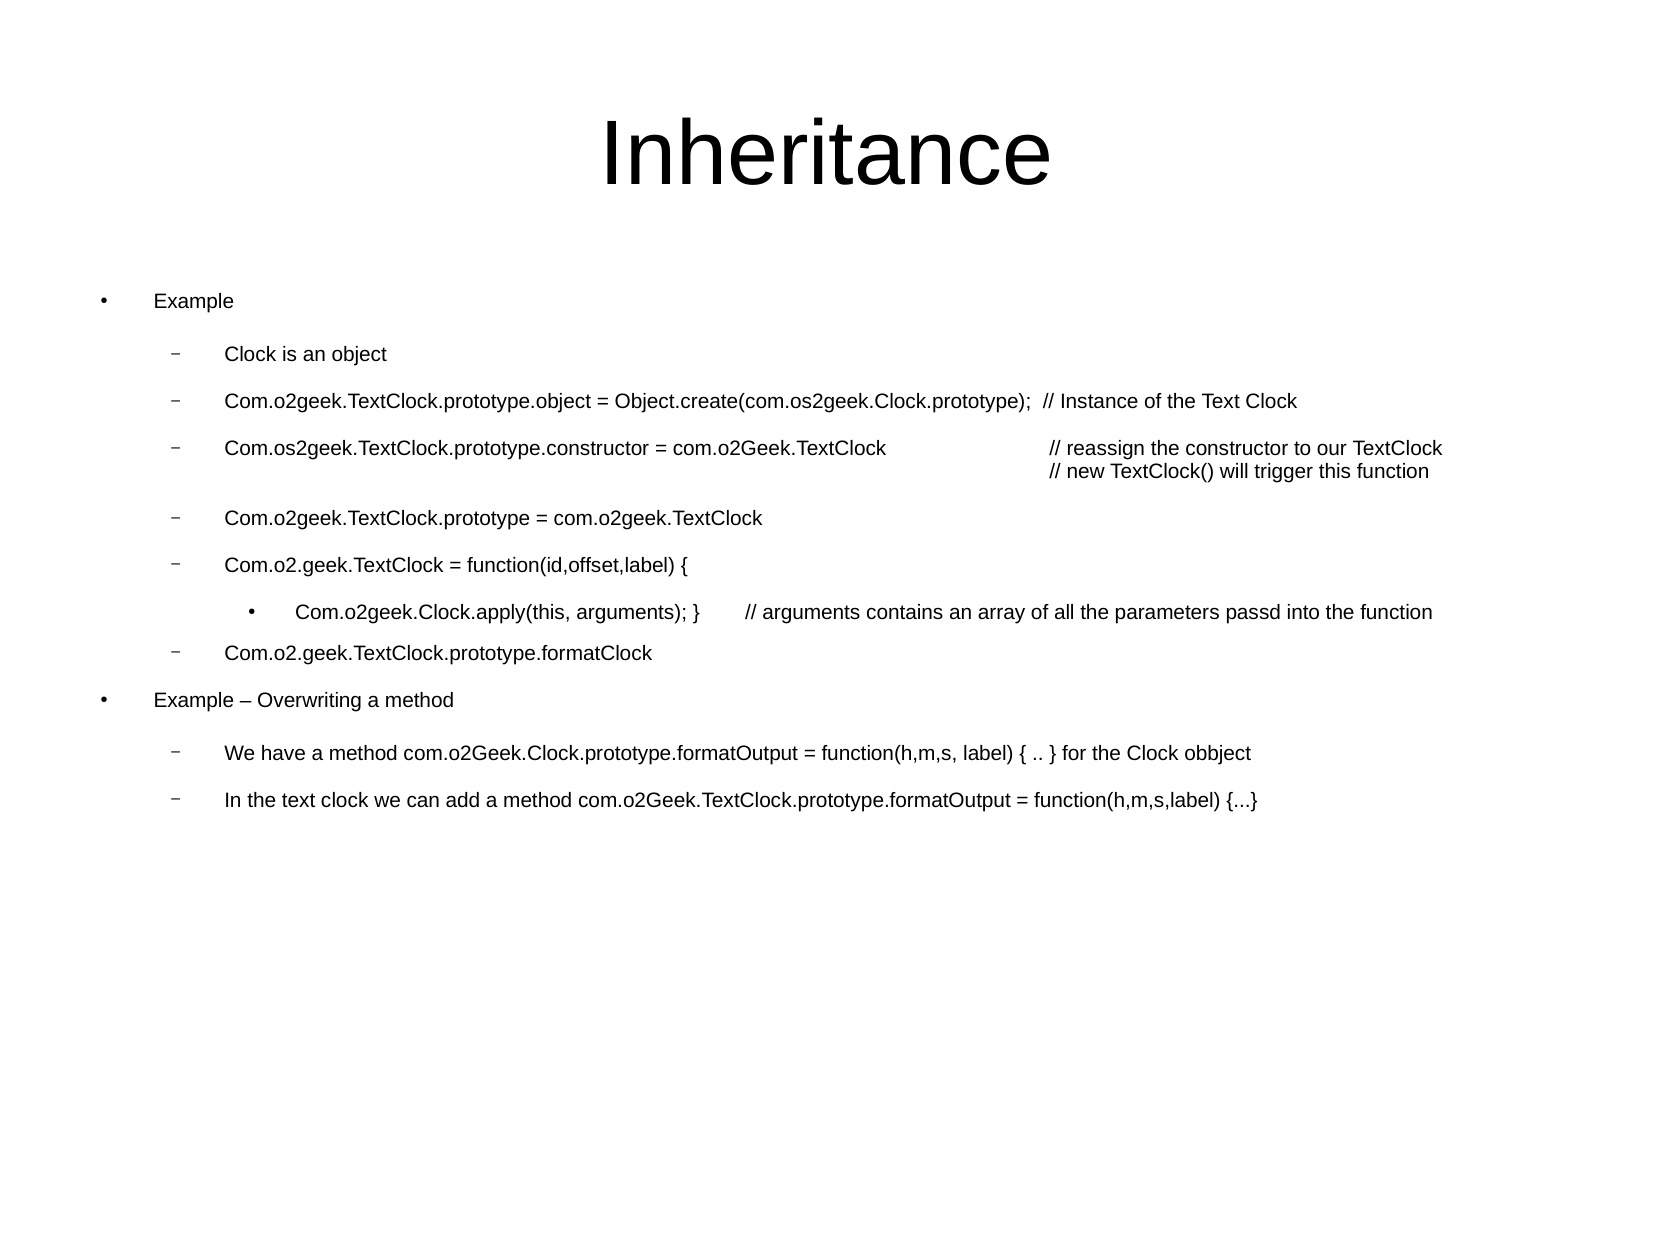

# Inheritance
Example
Clock is an object
Com.o2geek.TextClock.prototype.object = Object.create(com.os2geek.Clock.prototype); // Instance of the Text Clock
Com.os2geek.TextClock.prototype.constructor = com.o2Geek.TextClock 			// reassign the constructor to our TextClock 											// new TextClock() will trigger this function
Com.o2geek.TextClock.prototype = com.o2geek.TextClock
Com.o2.geek.TextClock = function(id,offset,label) {
Com.o2geek.Clock.apply(this, arguments); }	// arguments contains an array of all the parameters passd into the function
Com.o2.geek.TextClock.prototype.formatClock
Example – Overwriting a method
We have a method com.o2Geek.Clock.prototype.formatOutput = function(h,m,s, label) { .. } for the Clock obbject
In the text clock we can add a method com.o2Geek.TextClock.prototype.formatOutput = function(h,m,s,label) {...}